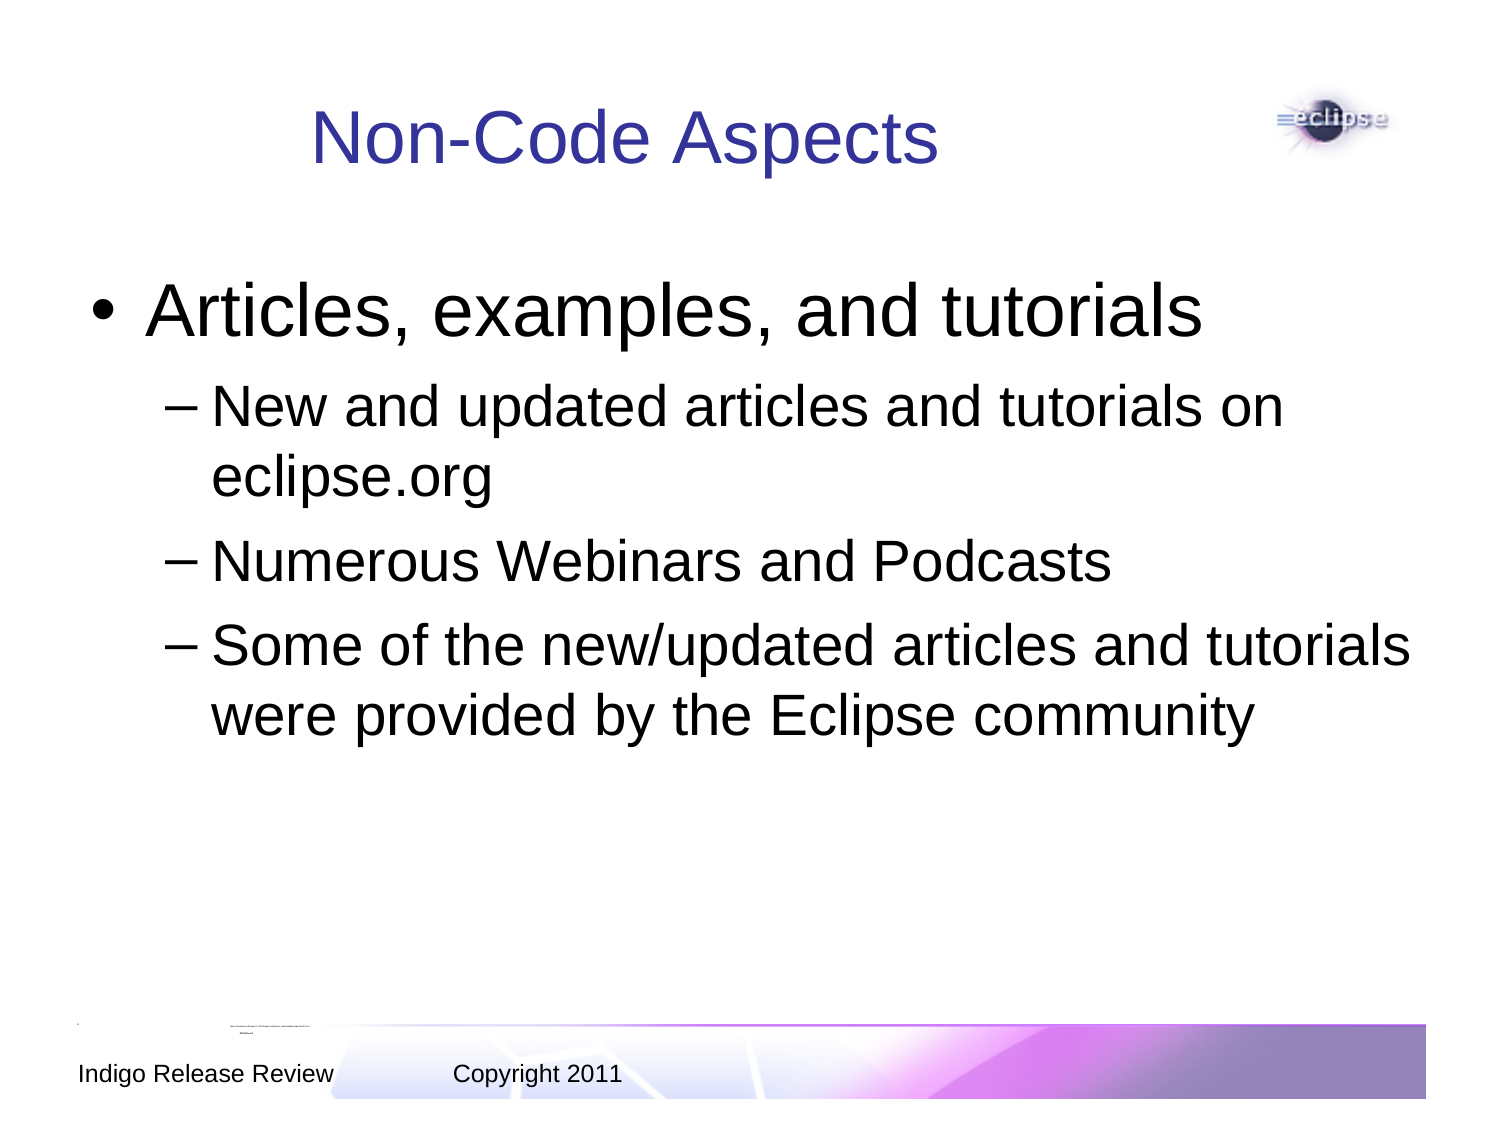

# Non-Code Aspects
Articles, examples, and tutorials
New and updated articles and tutorials on eclipse.org
Numerous Webinars and Podcasts
Some of the new/updated articles and tutorials were provided by the Eclipse community
12
Copyright 2011